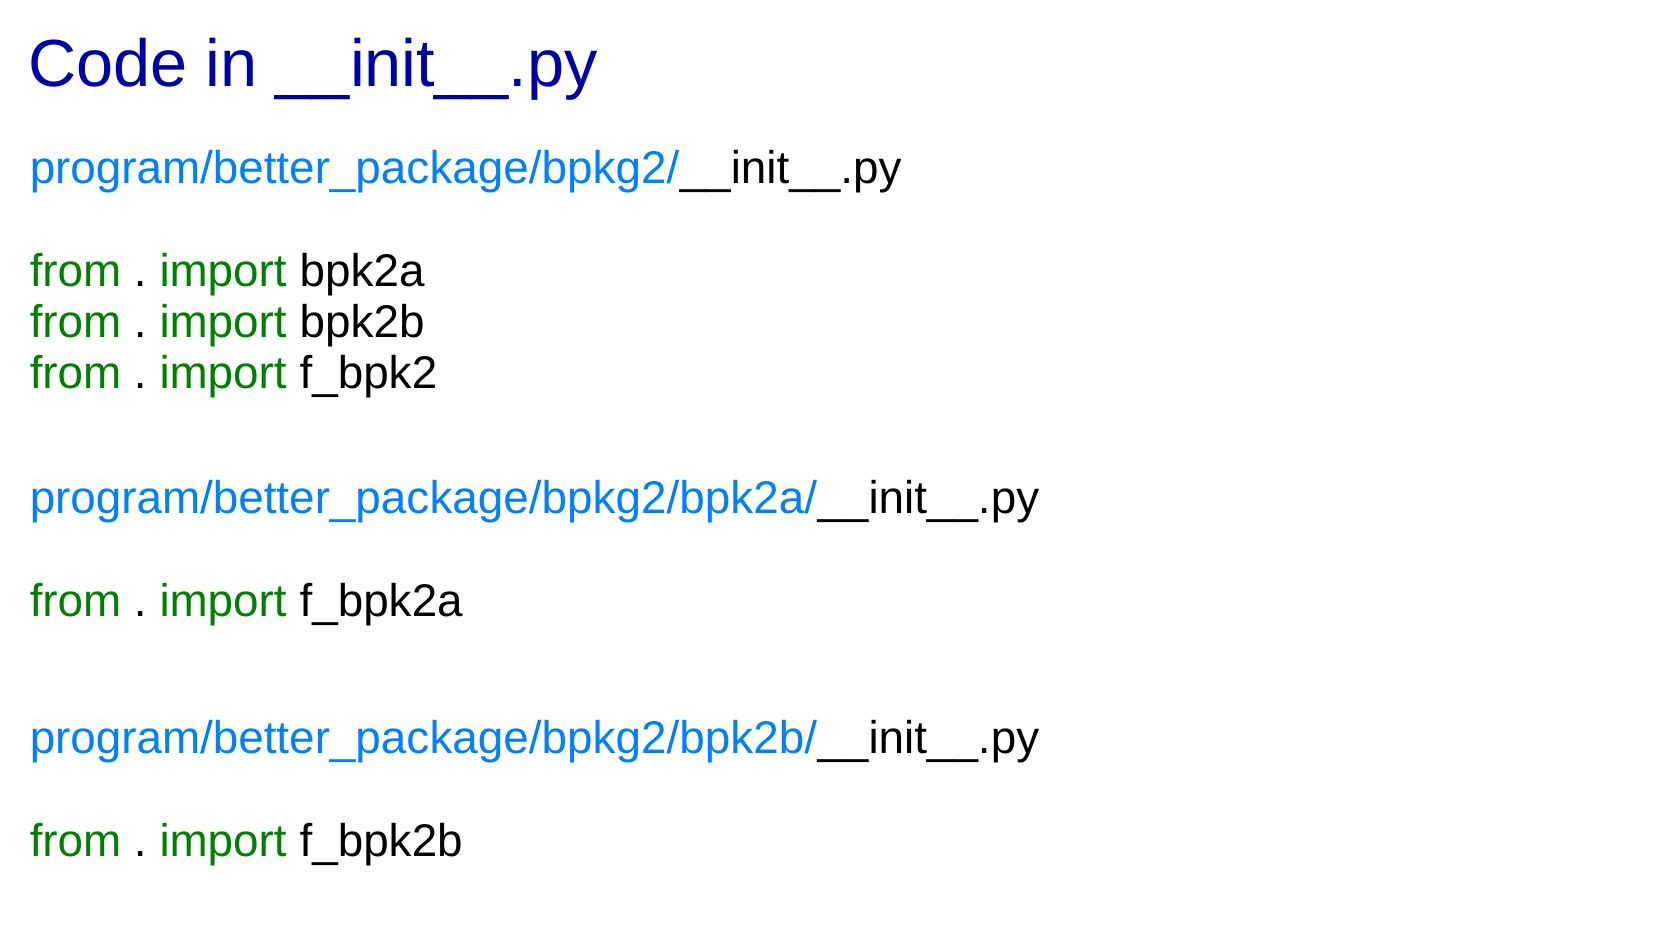

# Code in __init__.py
program/better_package/bpkg2/__init__.py
from . import bpk2a
from . import bpk2b
from . import f_bpk2
program/better_package/bpkg2/bpk2a/__init__.py
from . import f_bpk2a
program/better_package/bpkg2/bpk2b/__init__.py
from . import f_bpk2b